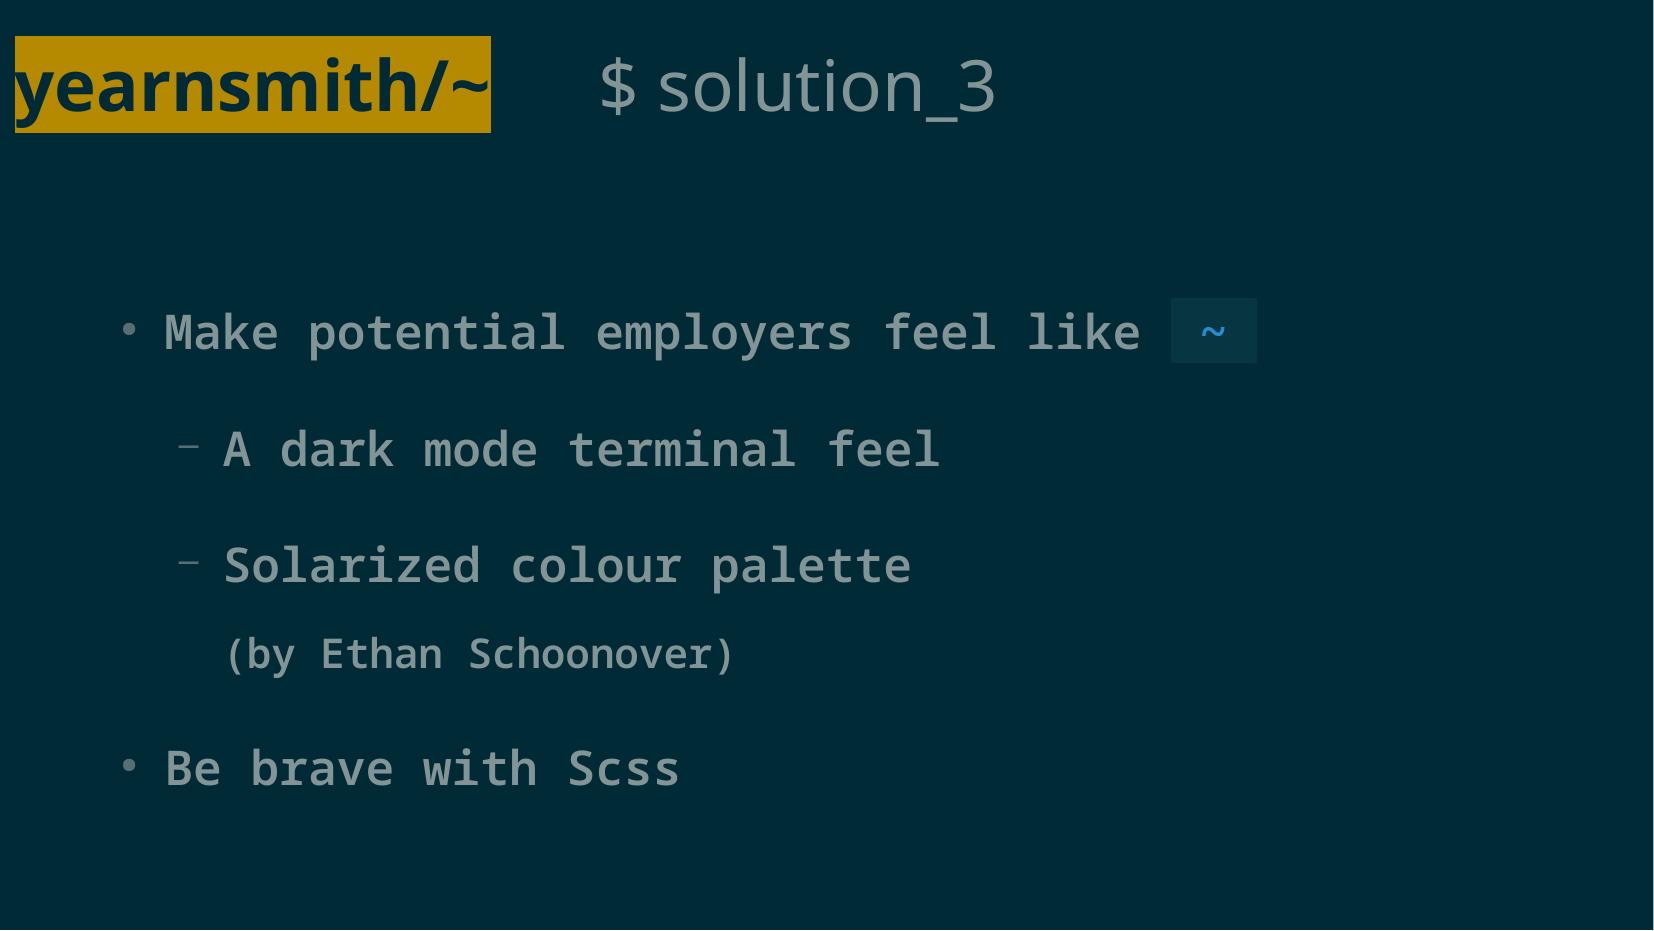

$ solution_3
Yearnsmith/~
# Make potential employers feel like ~
A dark mode terminal feel
Solarized colour palette
(by Ethan Schoonover)
Be brave with Scss